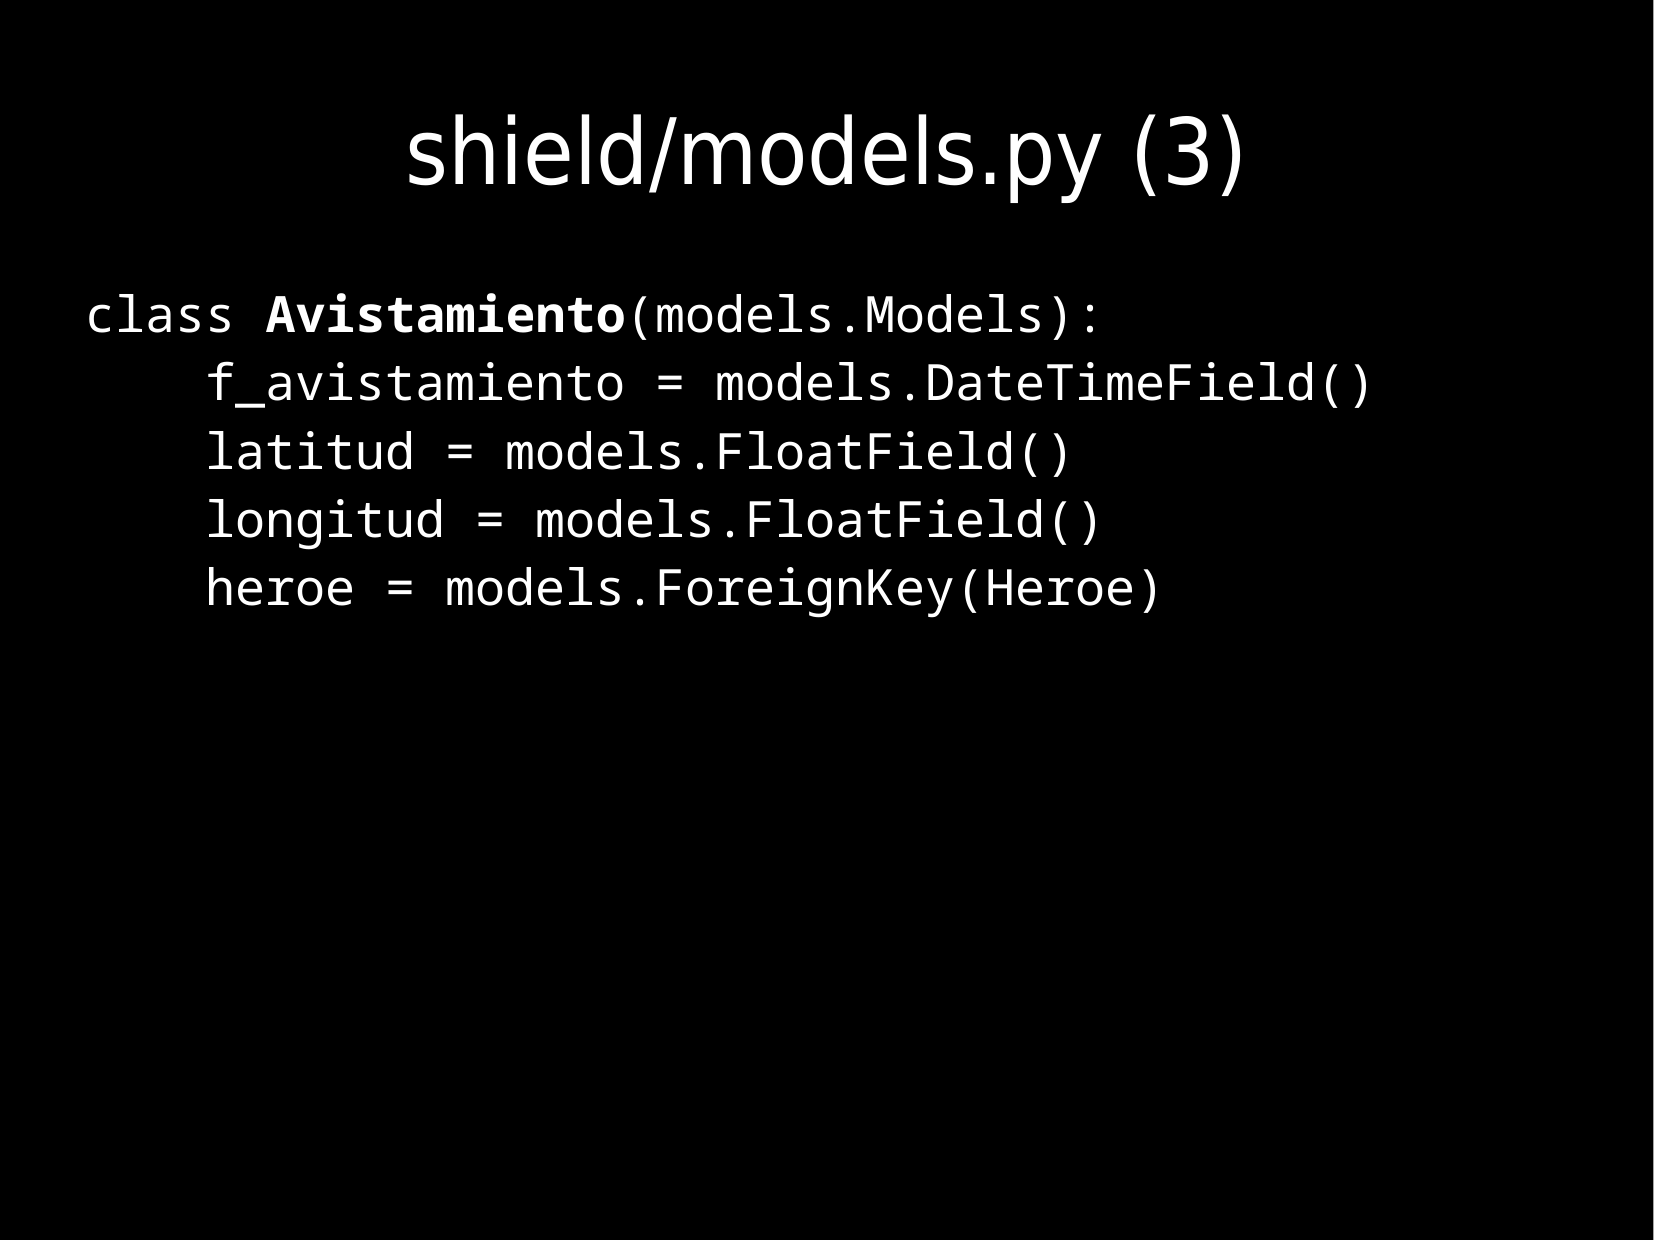

# shield/models.py (3)
class Avistamiento(models.Models):
 f_avistamiento = models.DateTimeField()
 latitud = models.FloatField()
 longitud = models.FloatField()
 heroe = models.ForeignKey(Heroe)